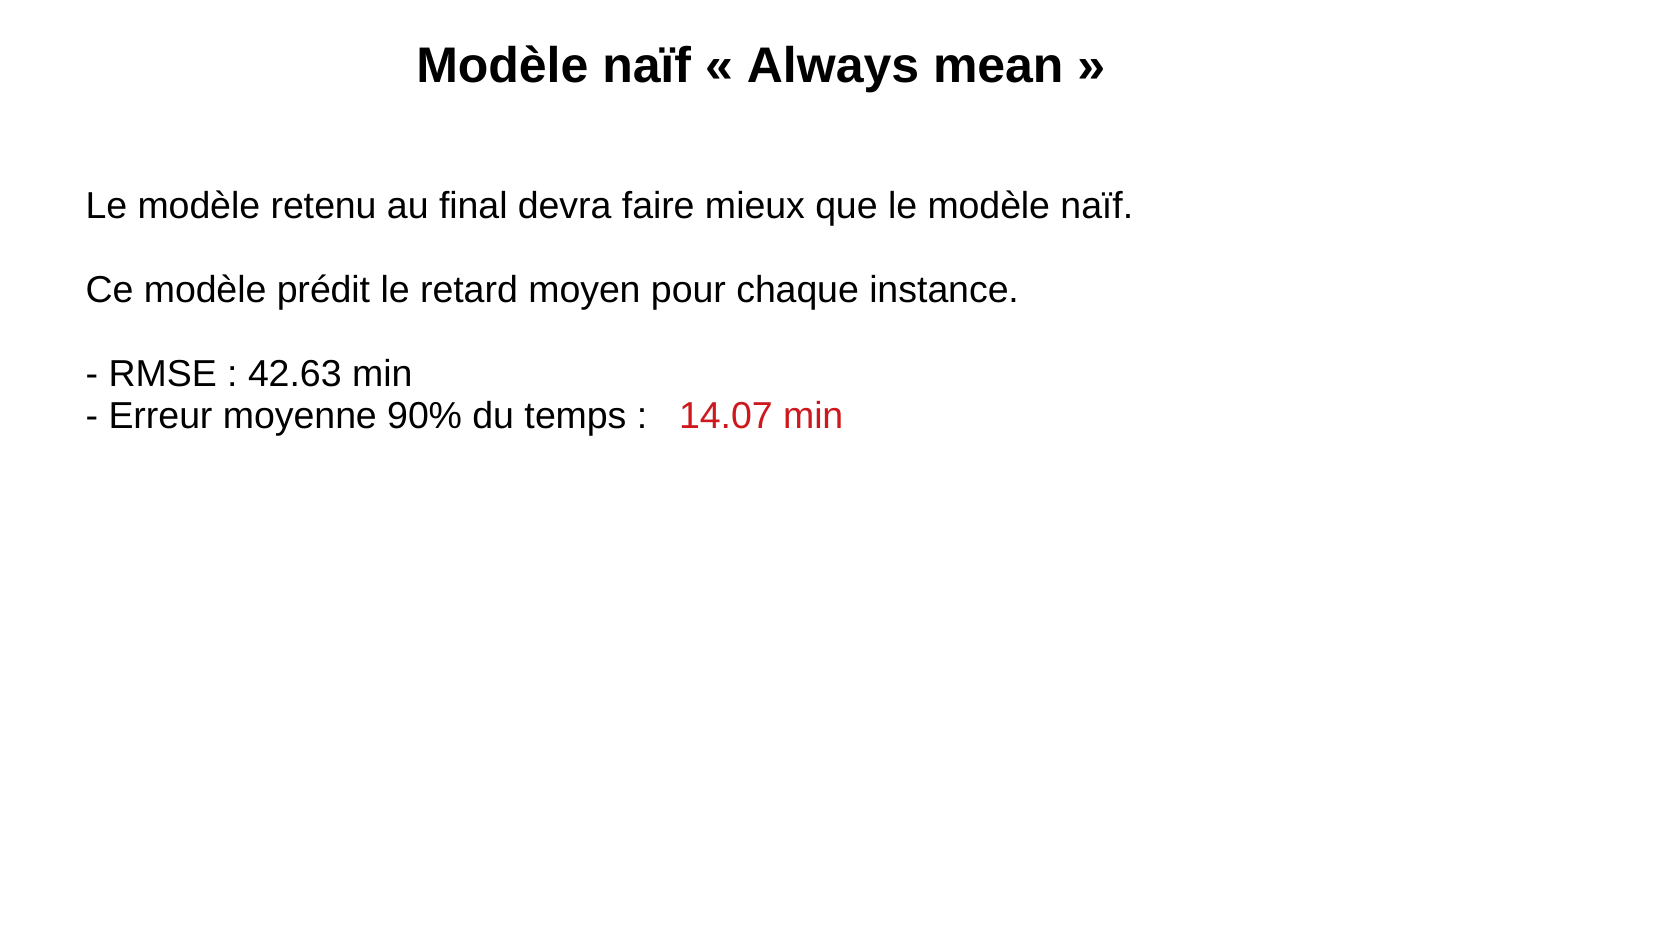

Modèle naïf « Always mean »
Le modèle retenu au final devra faire mieux que le modèle naïf.
Ce modèle prédit le retard moyen pour chaque instance.
- RMSE : 42.63 min
- Erreur moyenne 90% du temps : 14.07 min